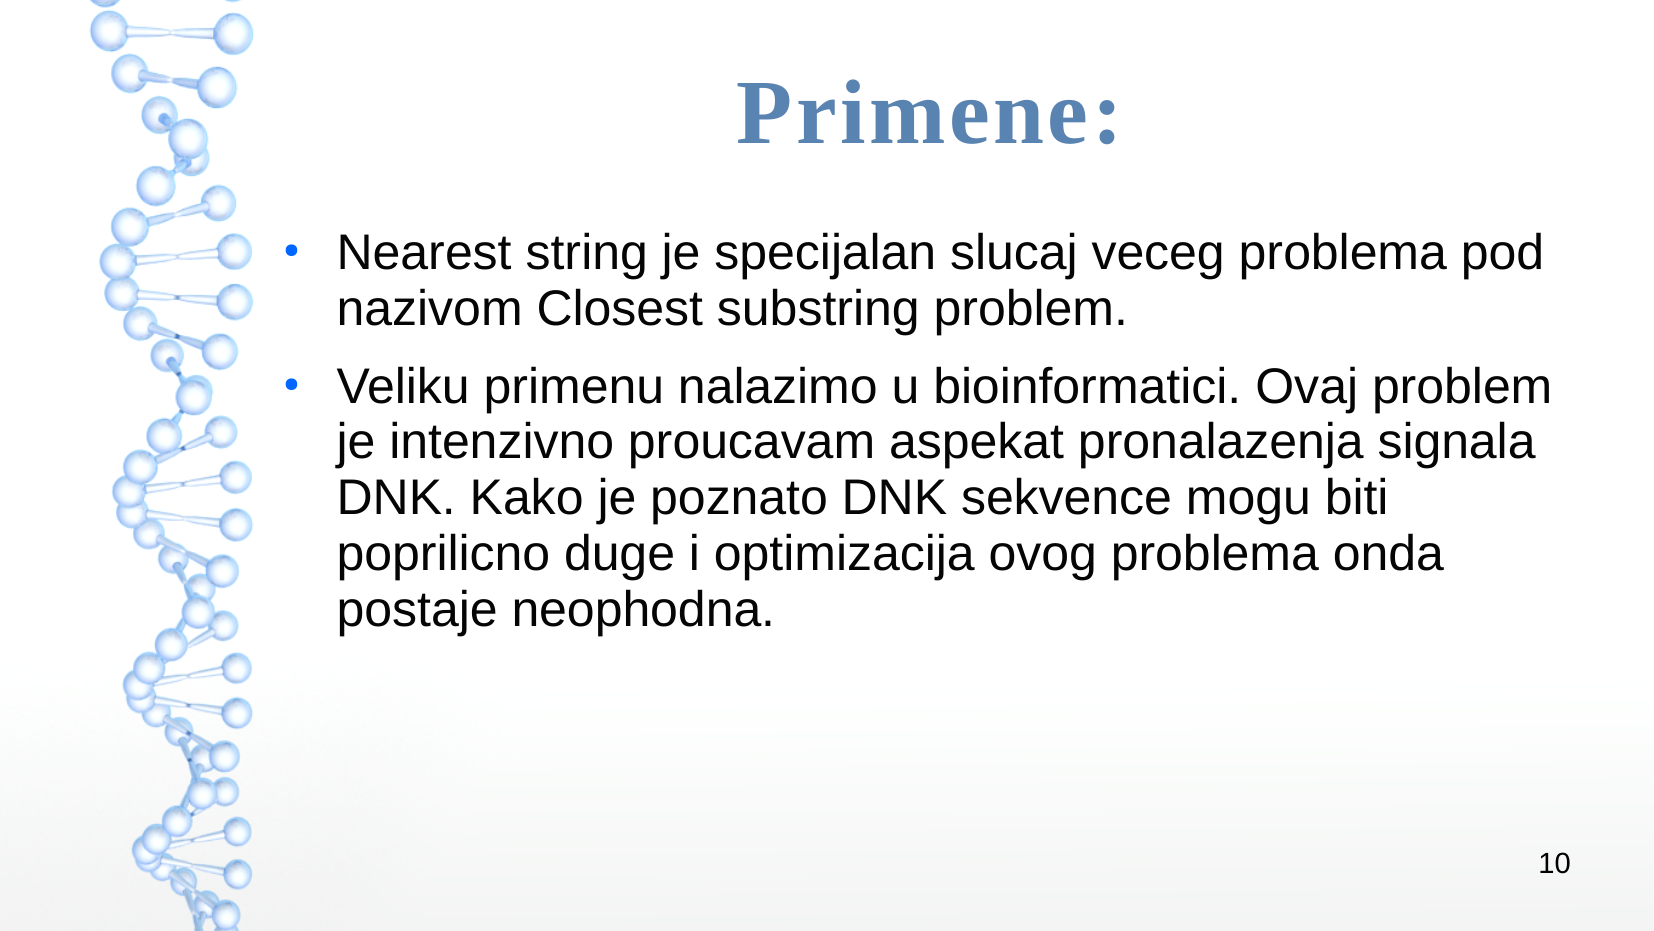

# Primene:
Nearest string je specijalan slucaj veceg problema pod nazivom Closest substring problem.
Veliku primenu nalazimo u bioinformatici. Ovaj problem je intenzivno proucavam aspekat pronalazenja signala DNK. Kako je poznato DNK sekvence mogu biti poprilicno duge i optimizacija ovog problema onda postaje neophodna.
10